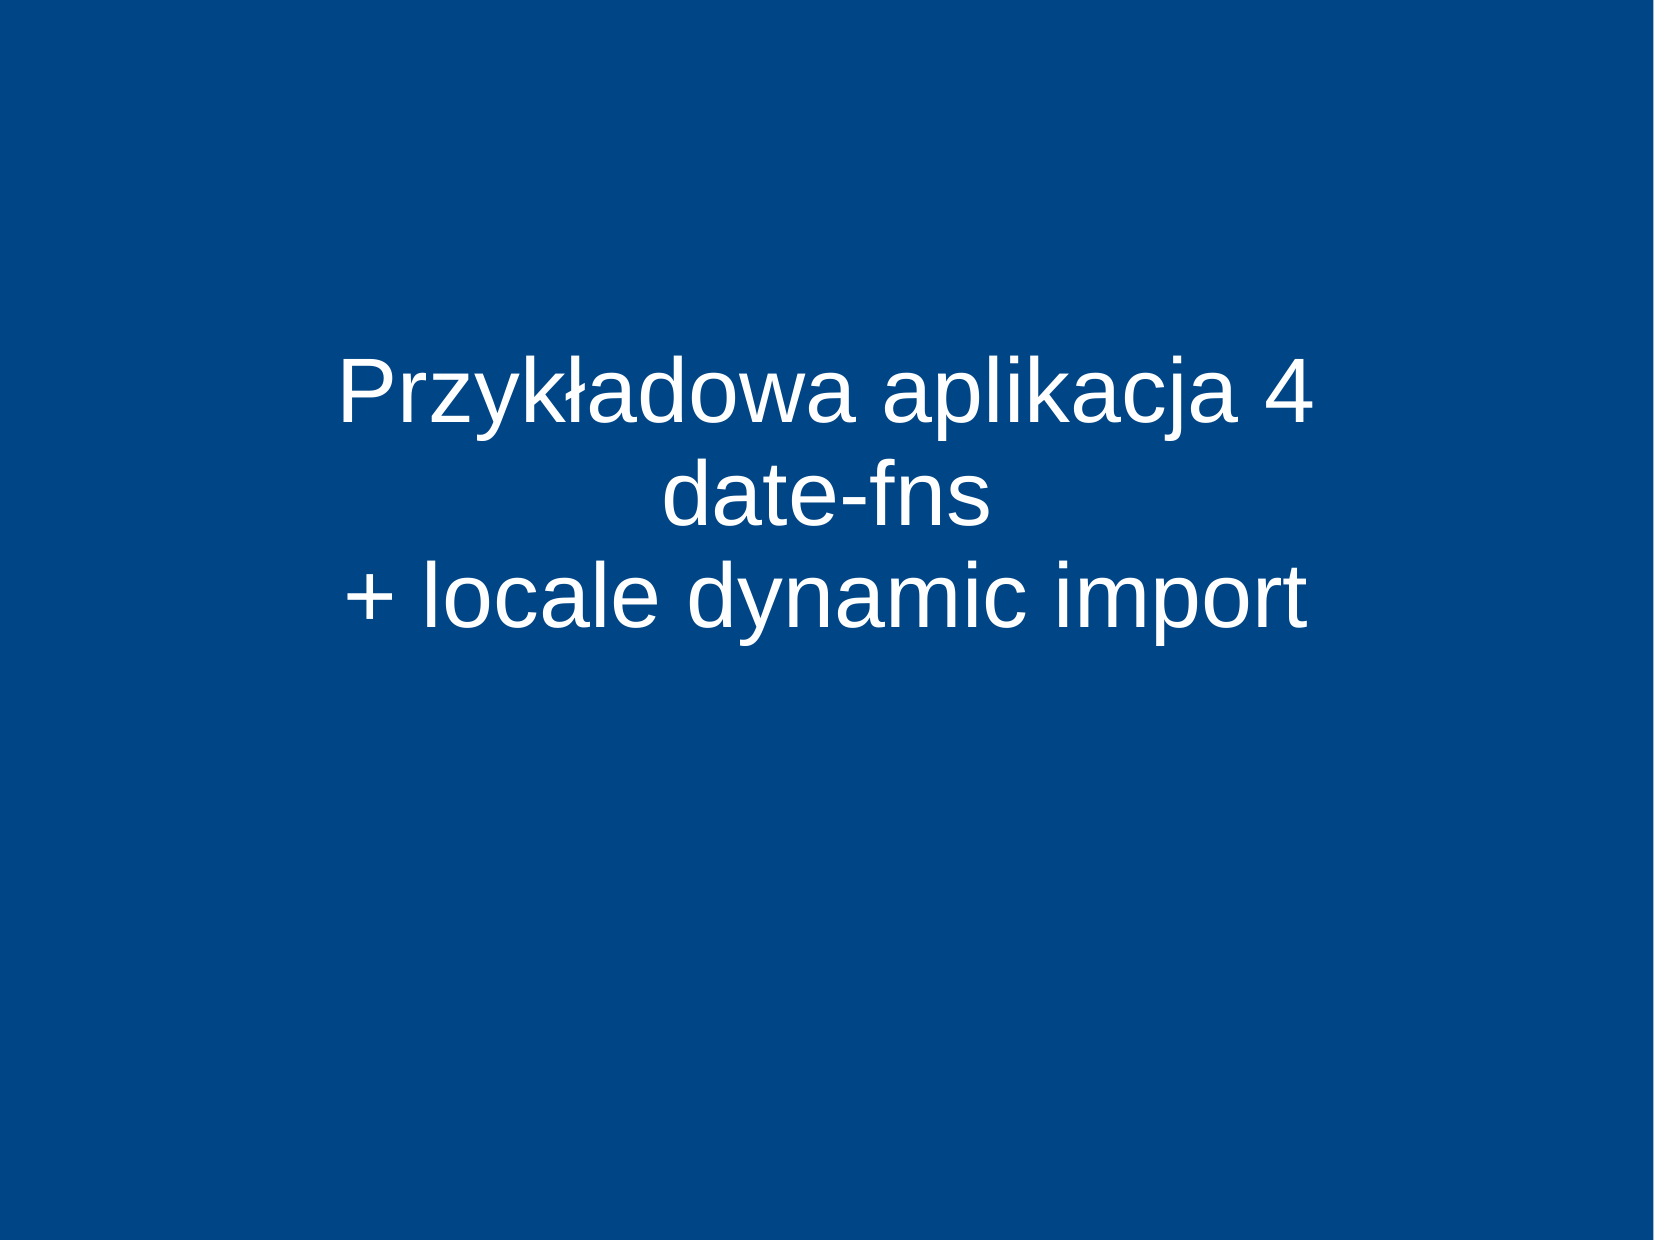

# Przykładowa aplikacja 4 date-fns + locale dynamic import